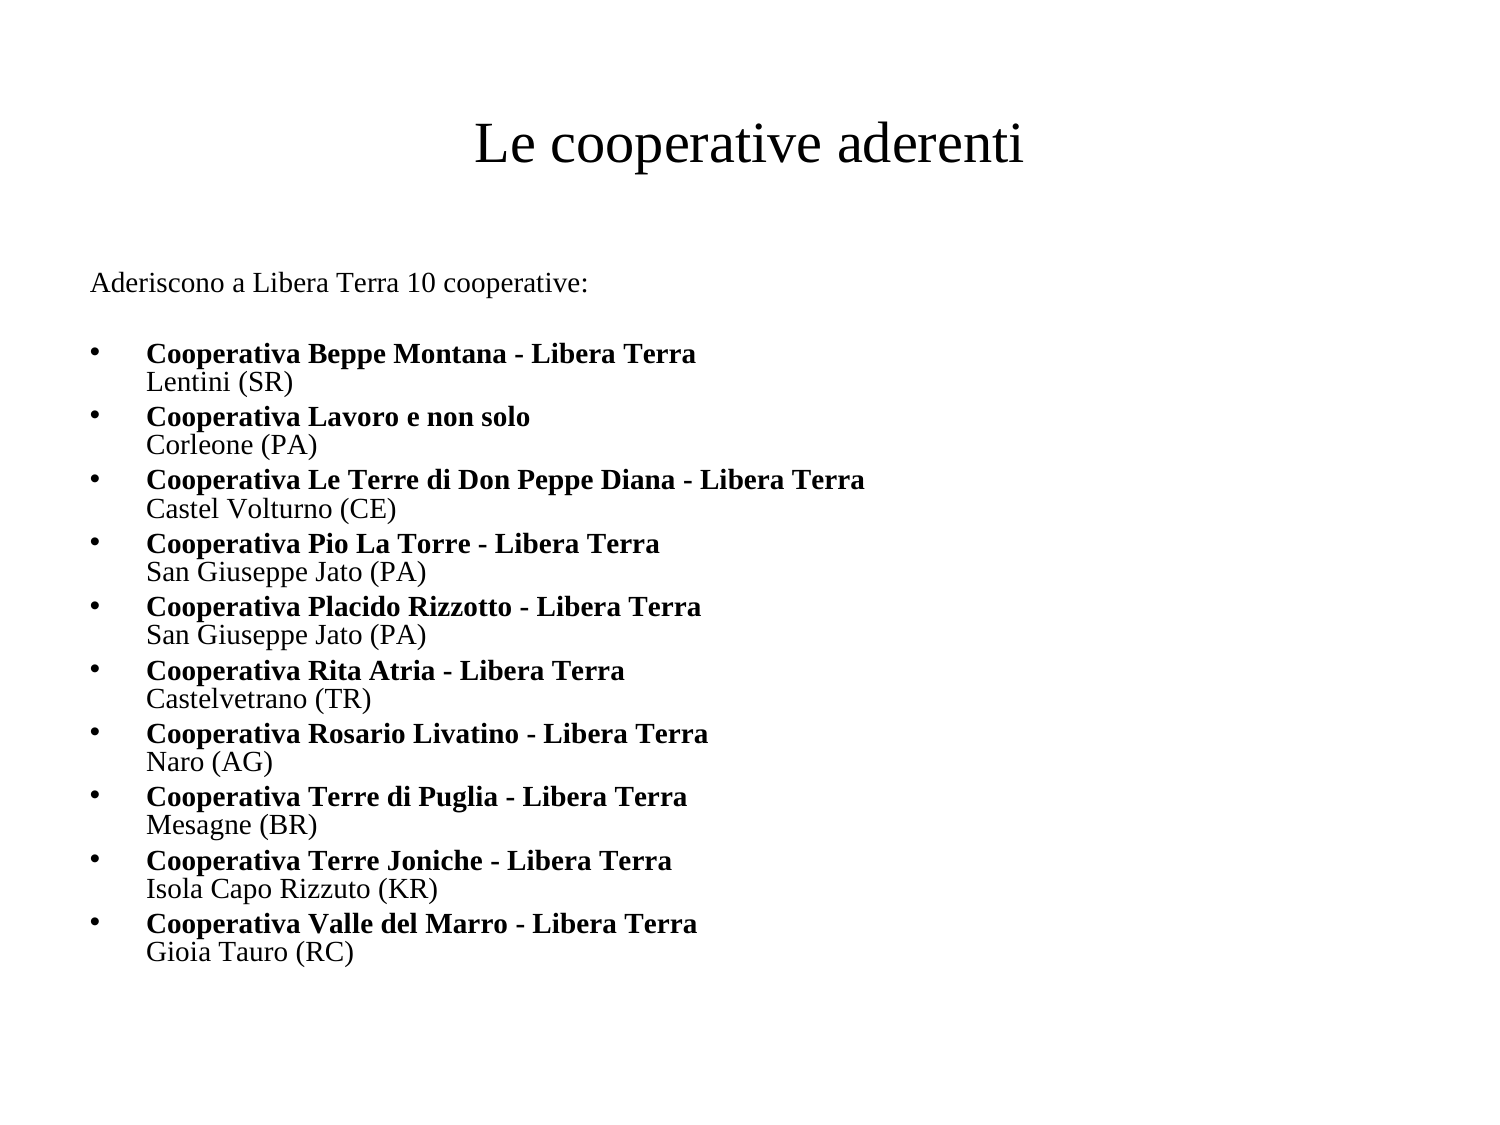

# Le cooperative aderenti
Aderiscono a Libera Terra 10 cooperative:
Cooperativa Beppe Montana - Libera Terra
Lentini (SR)
Cooperativa Lavoro e non solo
Corleone (PA)
Cooperativa Le Terre di Don Peppe Diana - Libera Terra
Castel Volturno (CE)
Cooperativa Pio La Torre - Libera Terra
San Giuseppe Jato (PA)
Cooperativa Placido Rizzotto - Libera Terra
San Giuseppe Jato (PA)
Cooperativa Rita Atria - Libera Terra
Castelvetrano (TR)
Cooperativa Rosario Livatino - Libera Terra
Naro (AG)
Cooperativa Terre di Puglia - Libera Terra
Mesagne (BR)
Cooperativa Terre Joniche - Libera Terra
Isola Capo Rizzuto (KR)
Cooperativa Valle del Marro - Libera Terra
Gioia Tauro (RC)